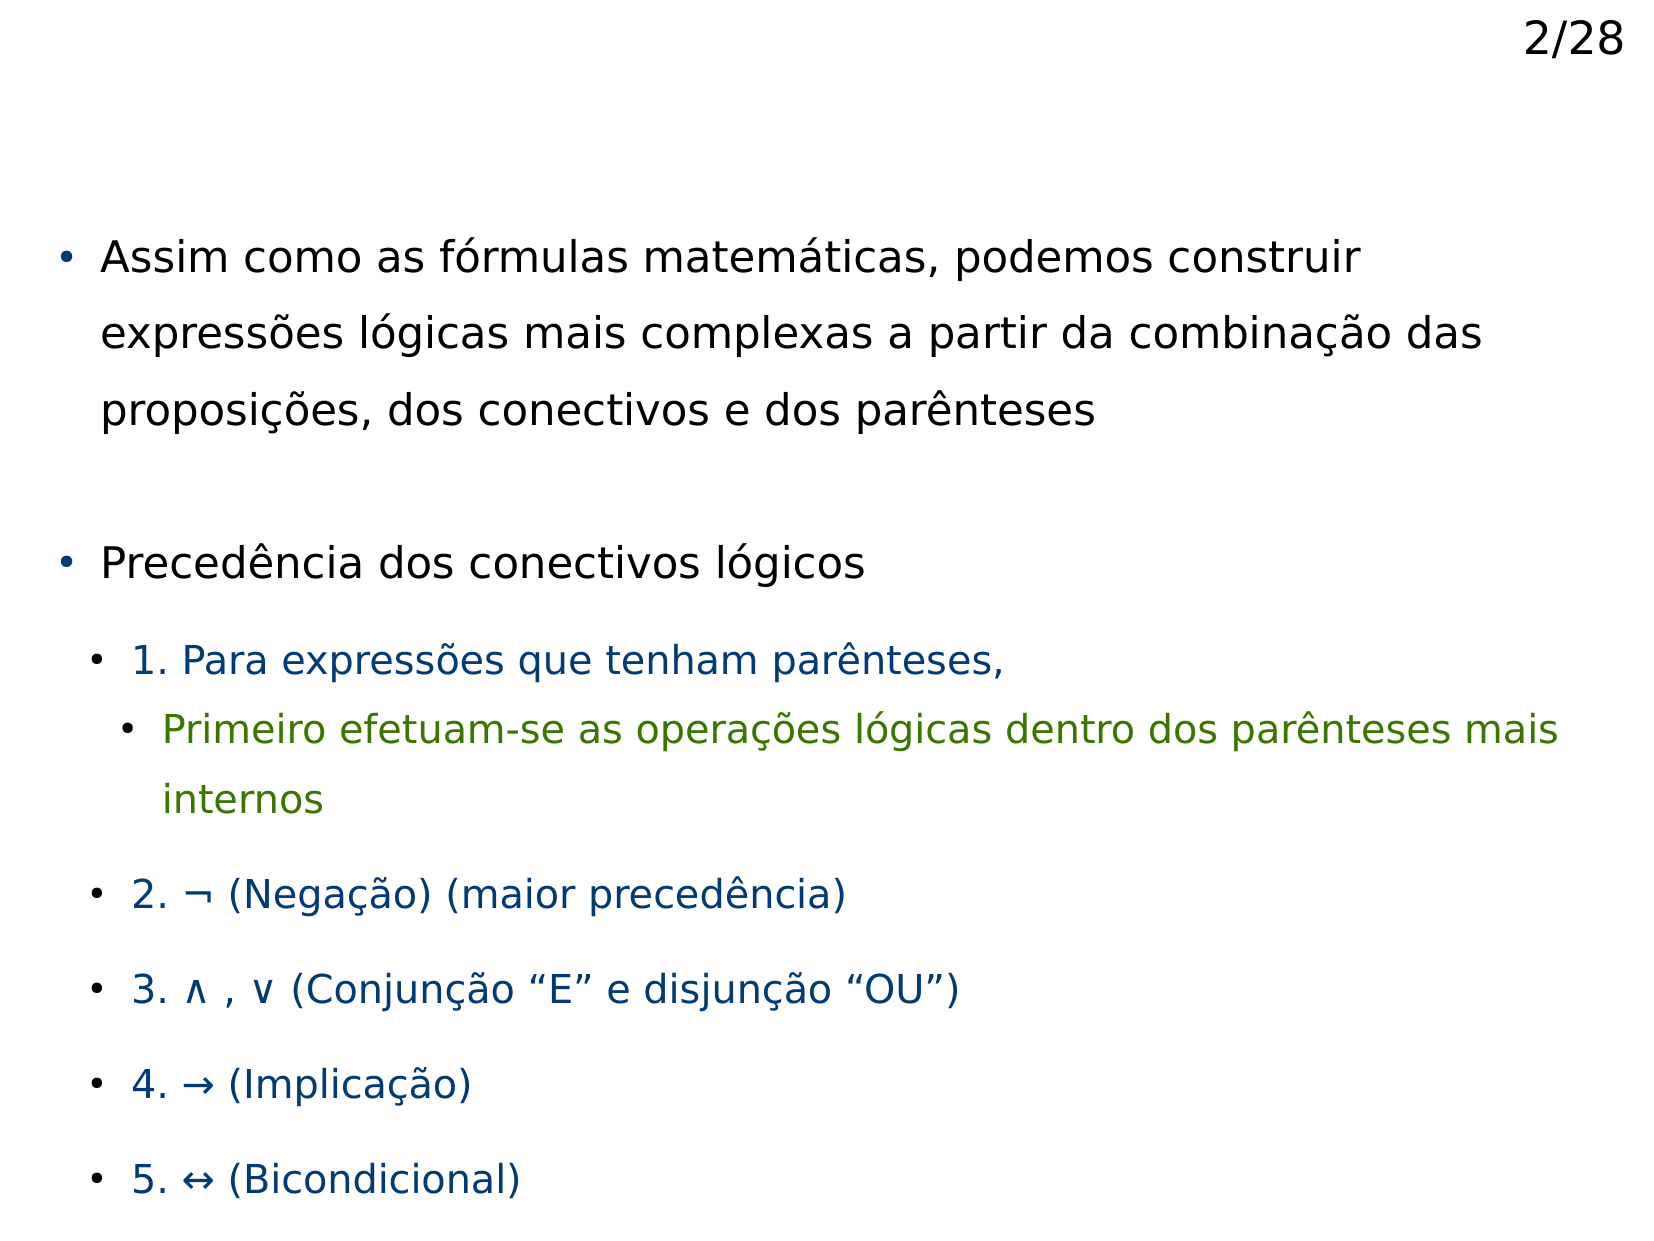

2
#
Assim como as fórmulas matemáticas, podemos construir expressões lógicas mais complexas a partir da combinação das proposições, dos conectivos e dos parênteses
Precedência dos conectivos lógicos
1. Para expressões que tenham parênteses,
Primeiro efetuam-se as operações lógicas dentro dos parênteses mais internos
2. ¬ (Negação) (maior precedência)
3. ∧ , ∨ (Conjunção “E” e disjunção “OU”)
4. → (Implicação)
5. ↔ (Bicondicional)